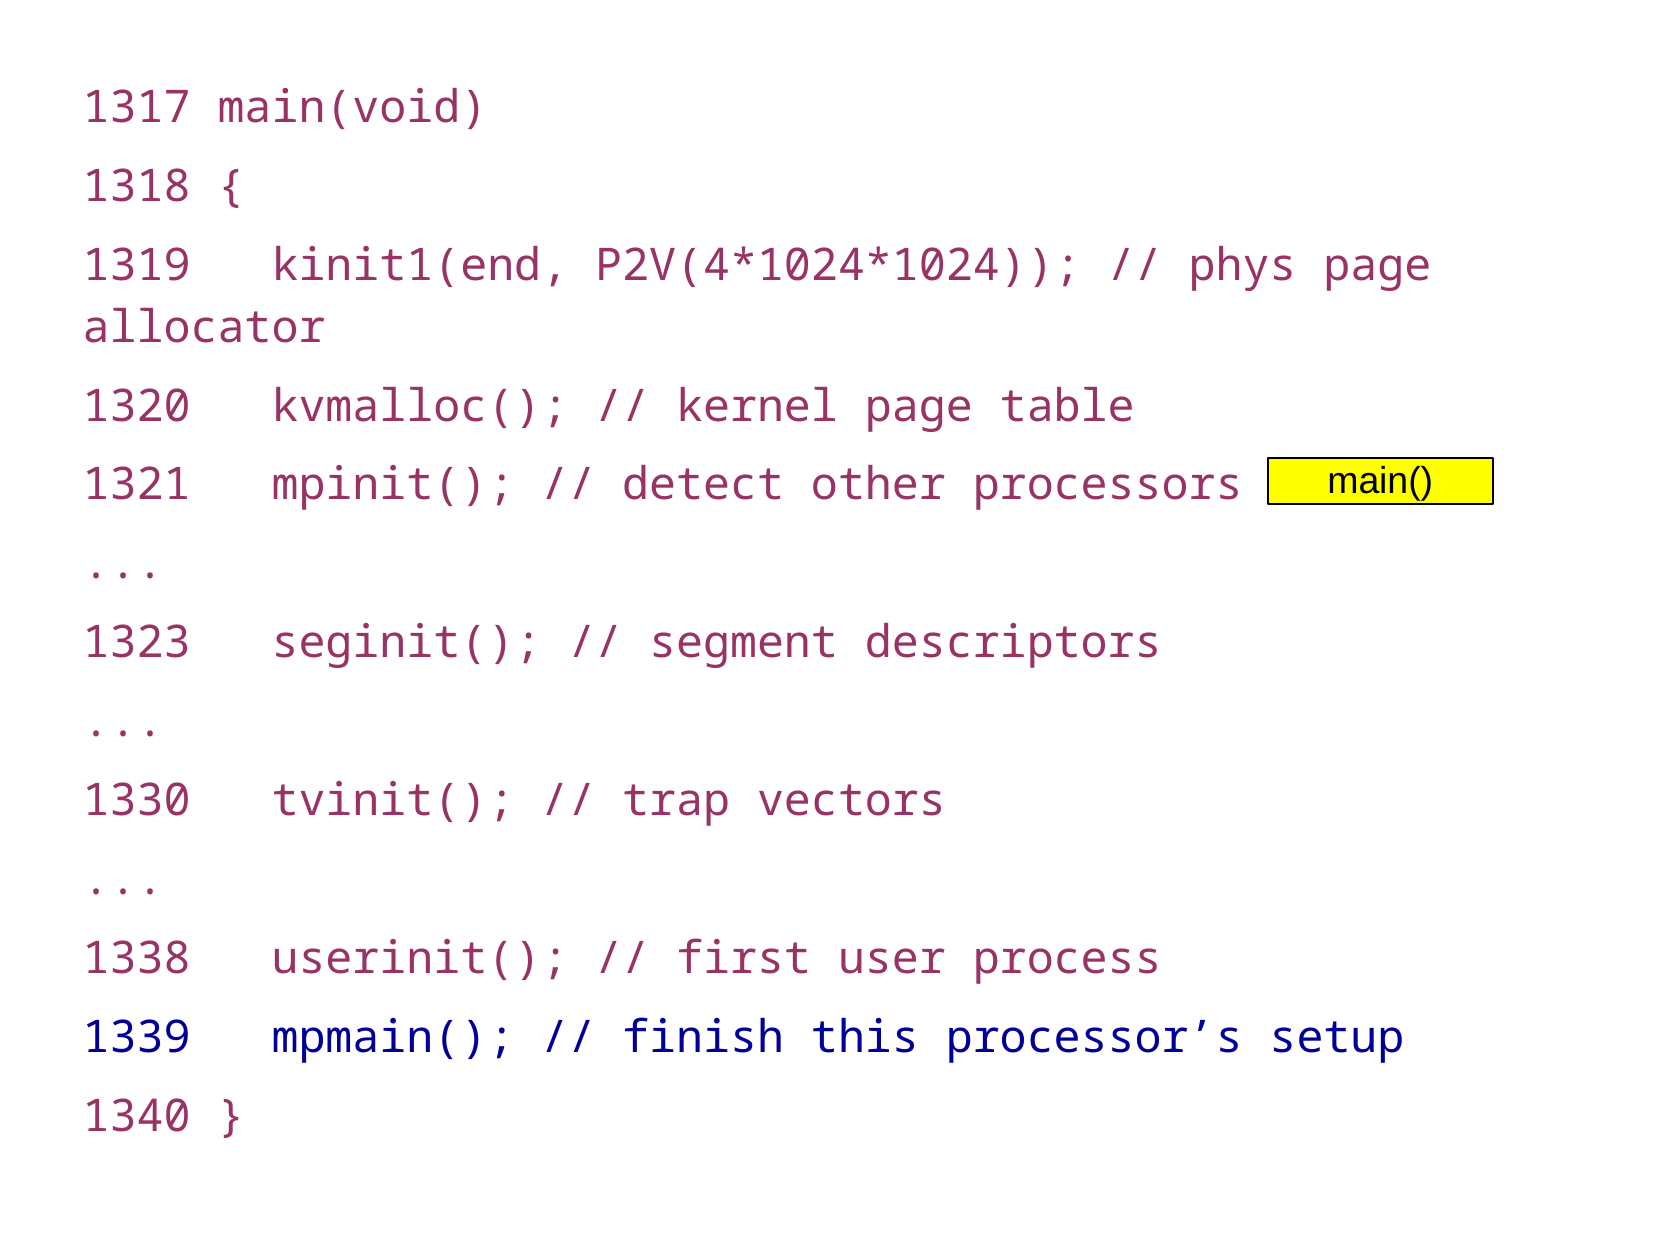

# 1317 main(void)
1318 {
1319 kinit1(end, P2V(4*1024*1024)); // phys page allocator
1320 kvmalloc(); // kernel page table
1321 mpinit(); // detect other processors
...
1323 seginit(); // segment descriptors
...
1330 tvinit(); // trap vectors
...
1338 userinit(); // first user process
1339 mpmain(); // finish this processor’s setup
1340 }
main()